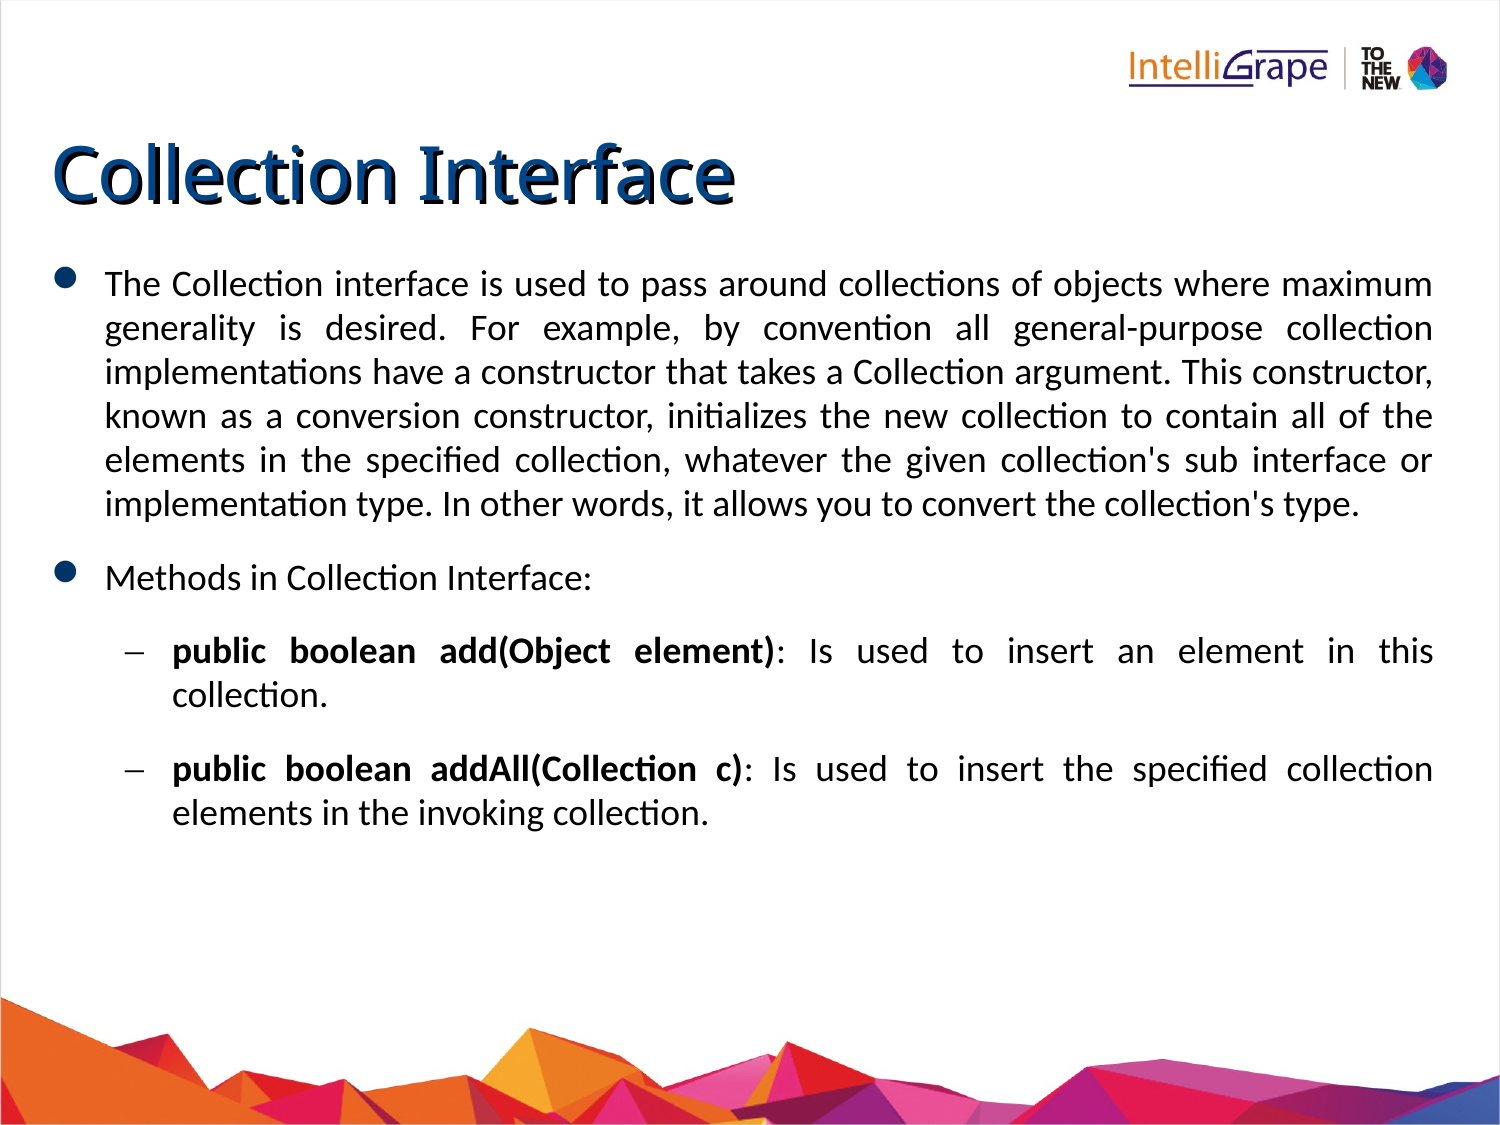

Collection Interface
The Collection interface is used to pass around collections of objects where maximum generality is desired. For example, by convention all general-purpose collection implementations have a constructor that takes a Collection argument. This constructor, known as a conversion constructor, initializes the new collection to contain all of the elements in the specified collection, whatever the given collection's sub interface or implementation type. In other words, it allows you to convert the collection's type.
Methods in Collection Interface:
public boolean add(Object element): Is used to insert an element in this collection.
public boolean addAll(Collection c): Is used to insert the specified collection elements in the invoking collection.